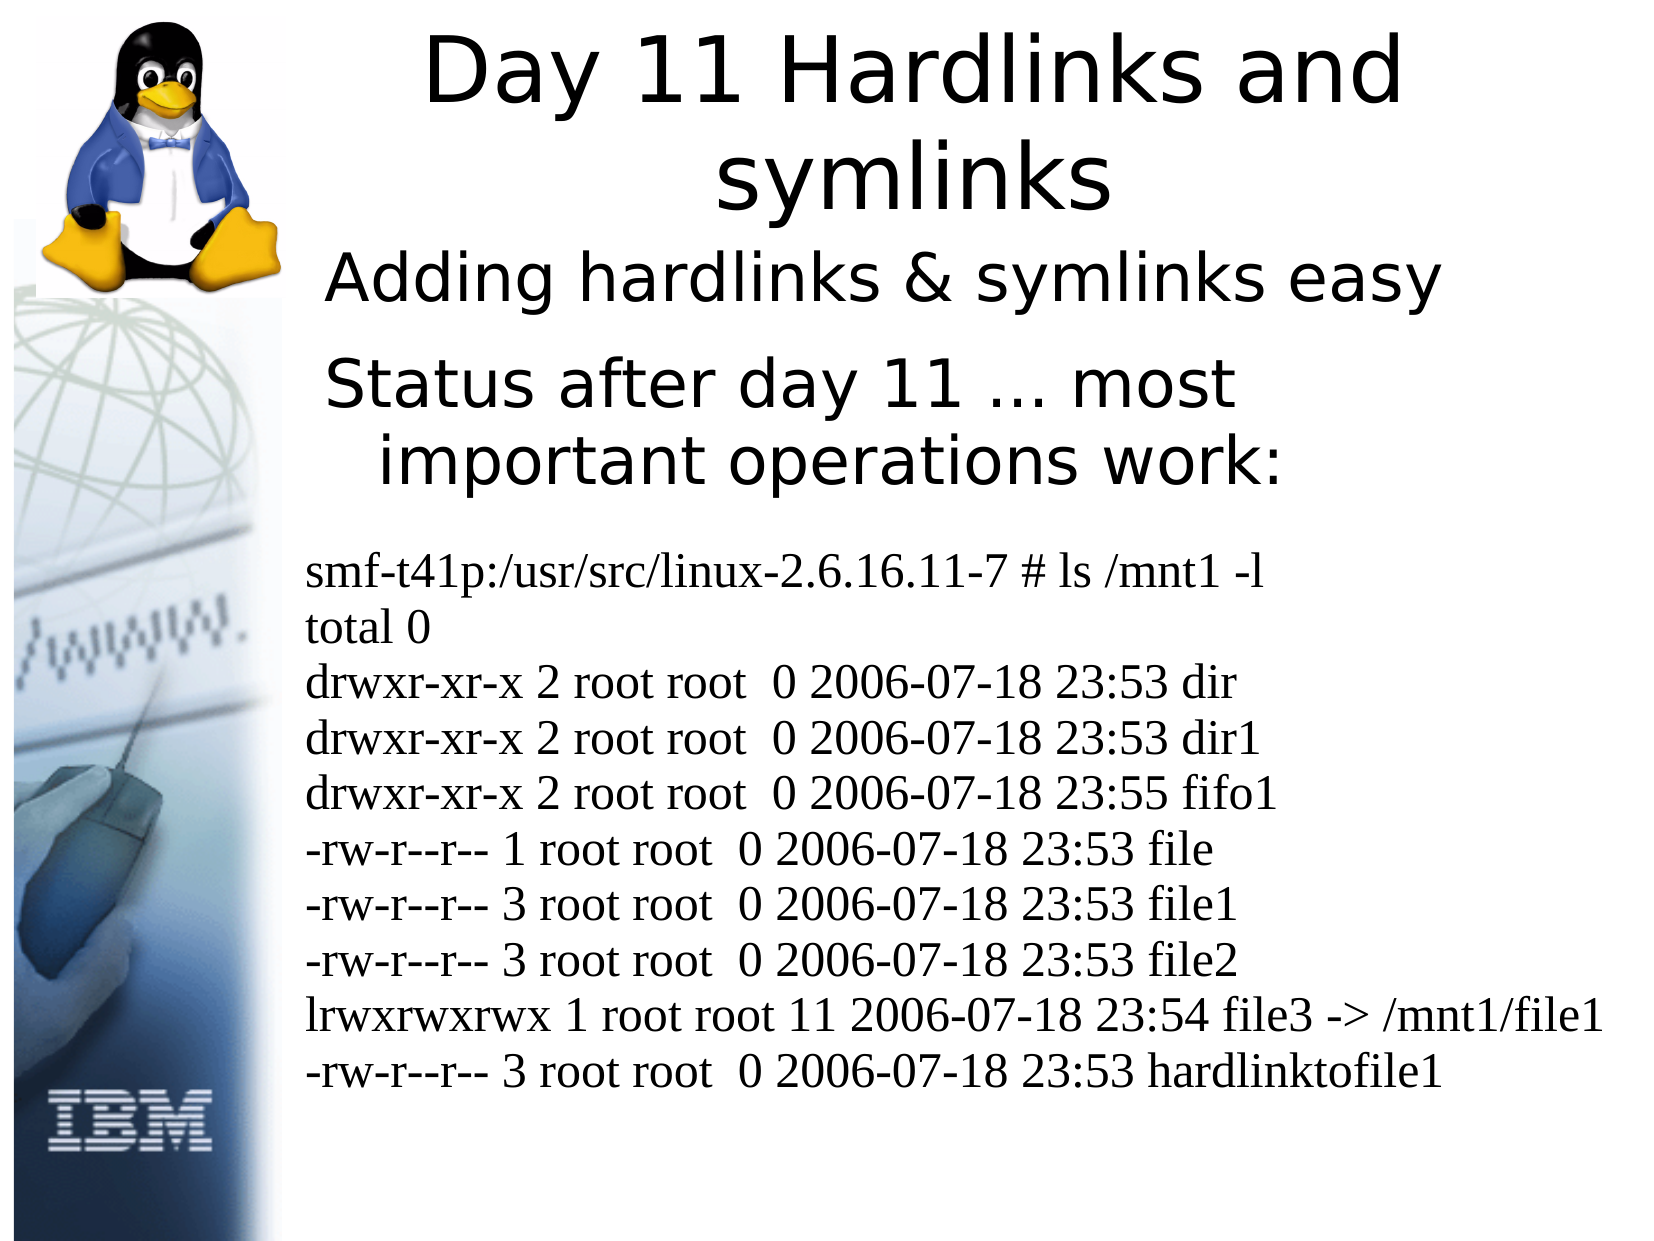

# Day 11 Hardlinks and symlinks
Adding hardlinks & symlinks easy
Status after day 11 ... most important operations work:
smf-t41p:/usr/src/linux-2.6.16.11-7 # ls /mnt1 -l
total 0
drwxr-xr-x 2 root root 0 2006-07-18 23:53 dir
drwxr-xr-x 2 root root 0 2006-07-18 23:53 dir1
drwxr-xr-x 2 root root 0 2006-07-18 23:55 fifo1
-rw-r--r-- 1 root root 0 2006-07-18 23:53 file
-rw-r--r-- 3 root root 0 2006-07-18 23:53 file1
-rw-r--r-- 3 root root 0 2006-07-18 23:53 file2
lrwxrwxrwx 1 root root 11 2006-07-18 23:54 file3 -> /mnt1/file1
-rw-r--r-- 3 root root 0 2006-07-18 23:53 hardlinktofile1